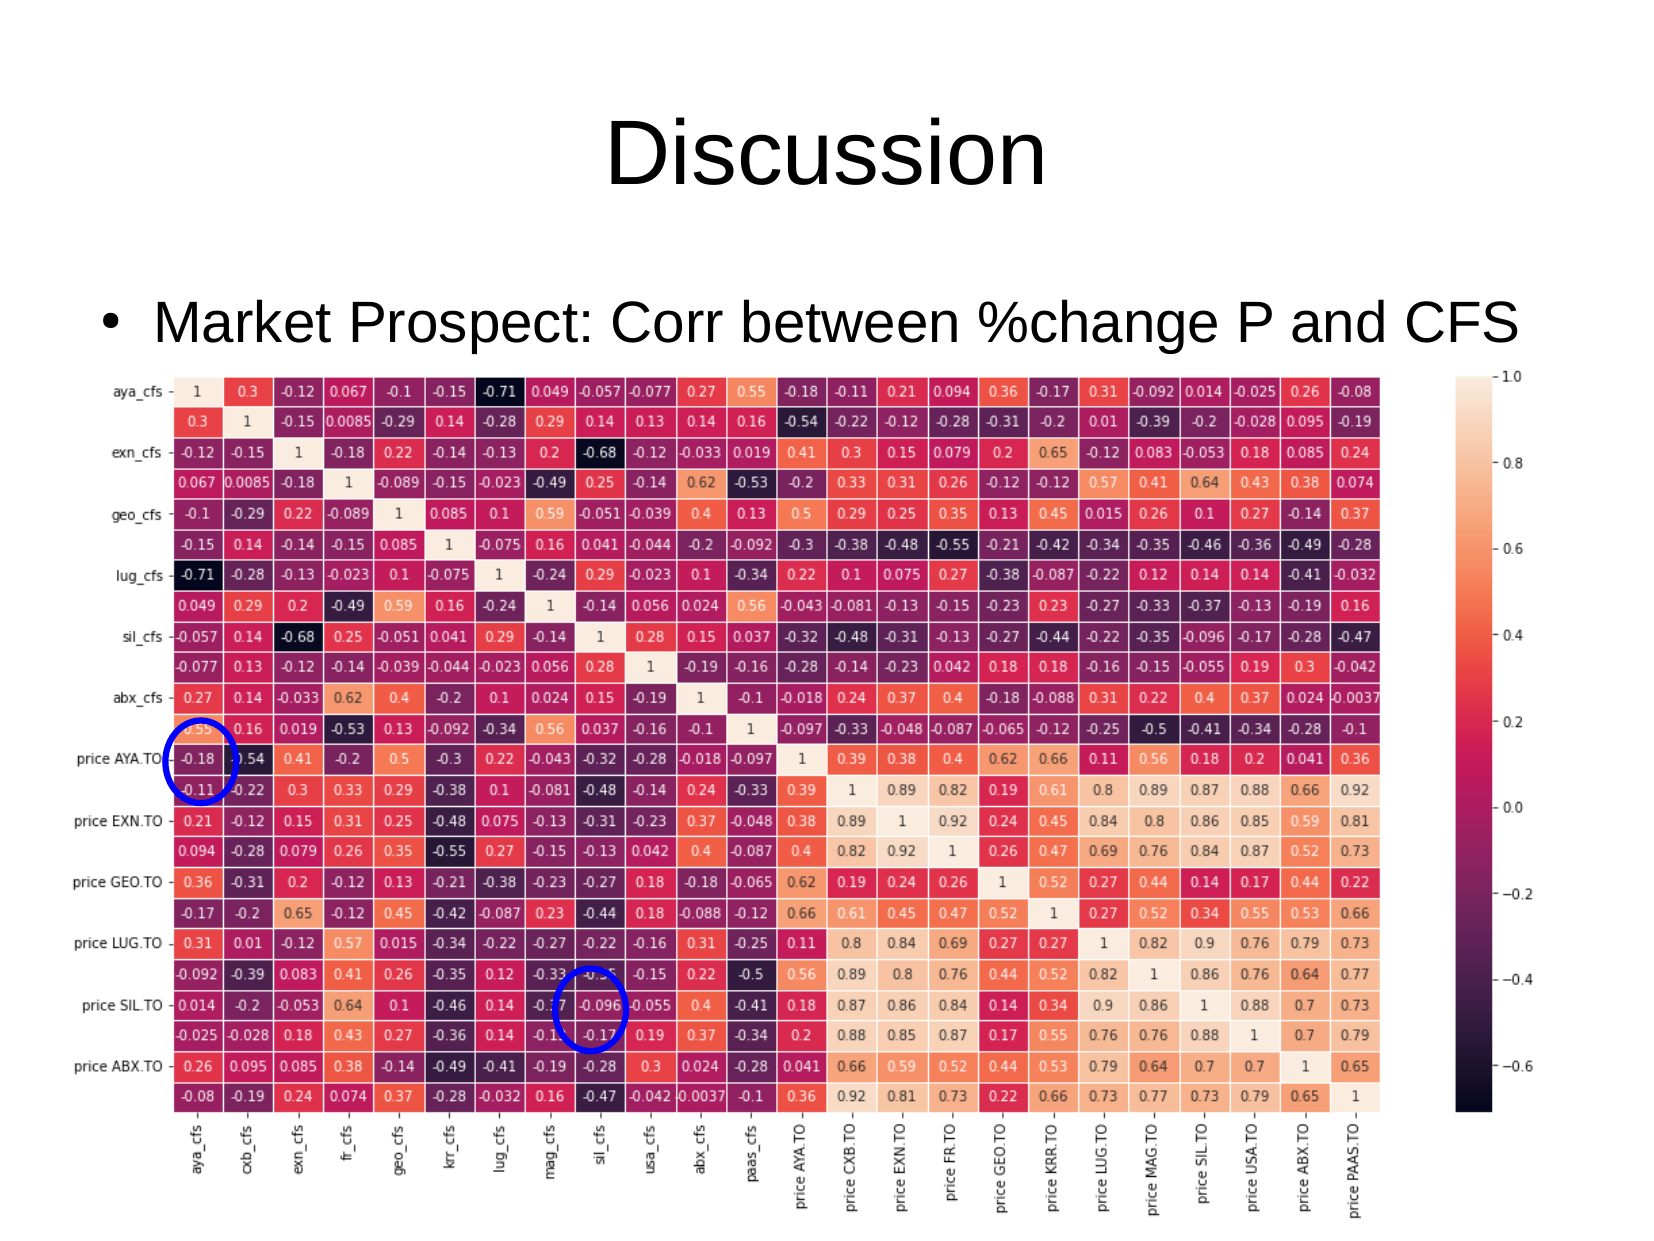

# Discussion
Market Prospect: Corr between %change P and CFS